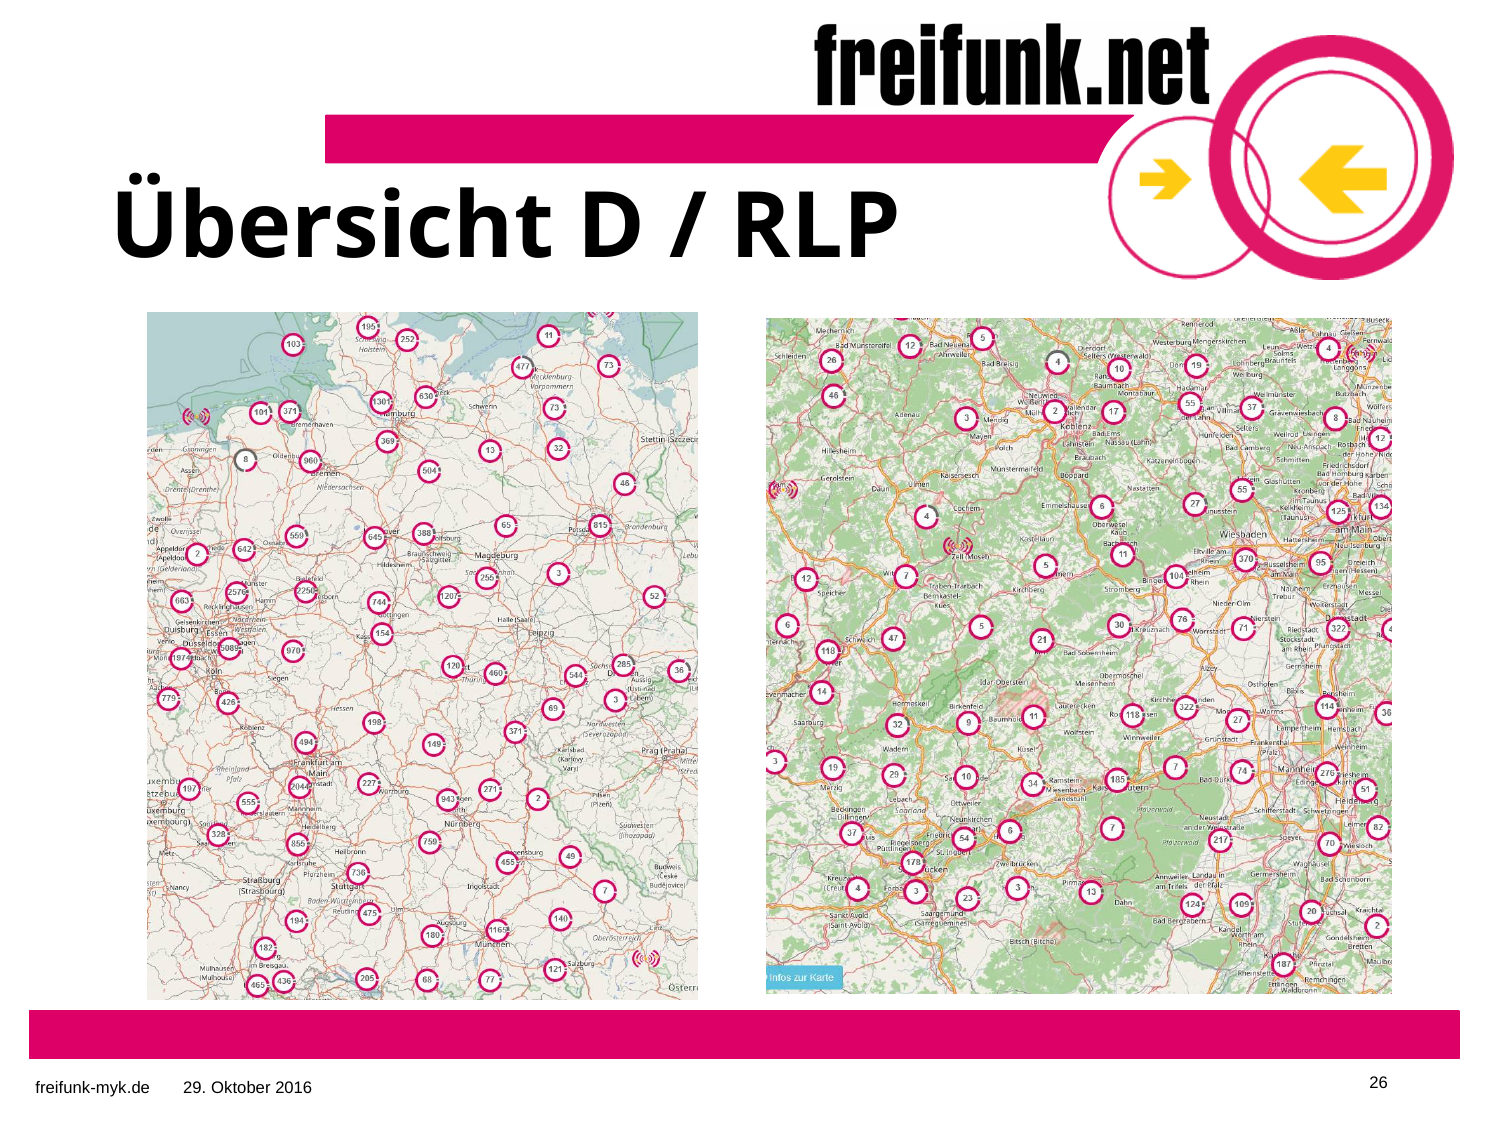

# Übersicht D / RLP
26
freifunk-myk.de